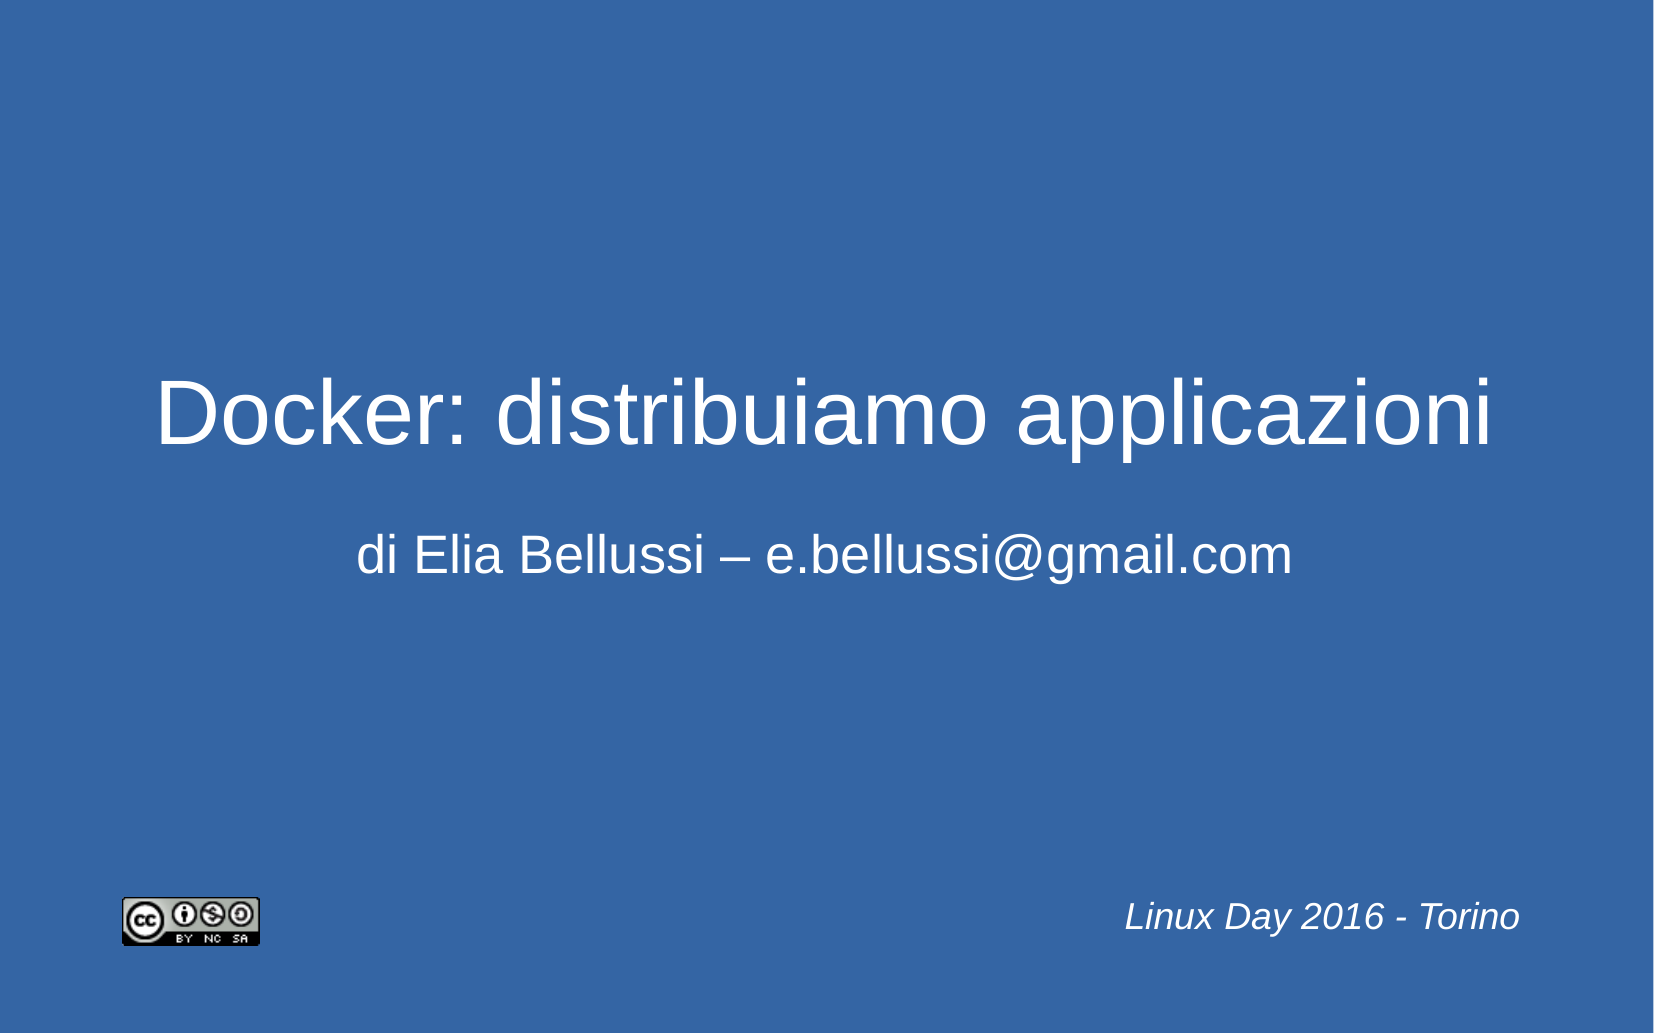

Docker: distribuiamo applicazioni
di Elia Bellussi – e.bellussi@gmail.com
Linux Day 2016 - Torino